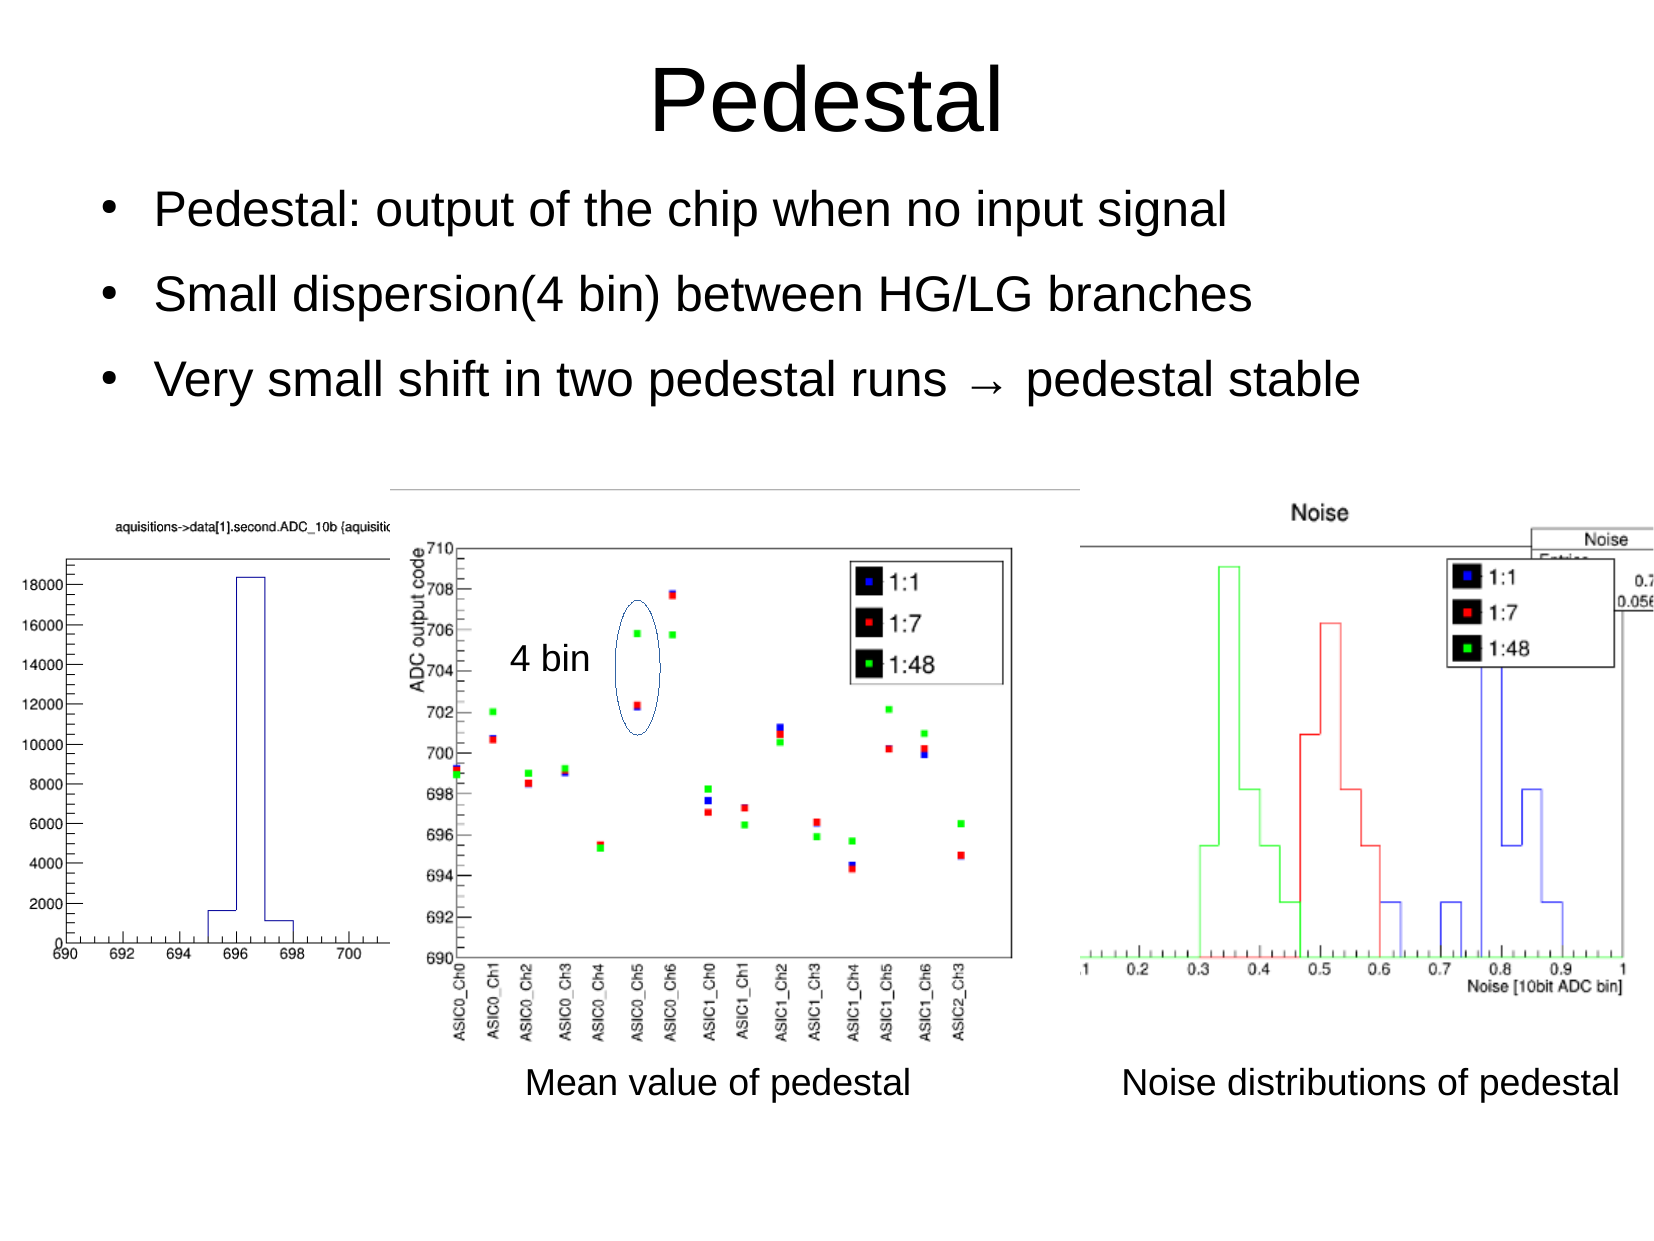

# Pedestal
Pedestal: output of the chip when no input signal
Small dispersion(4 bin) between HG/LG branches
Very small shift in two pedestal runs → pedestal stable
4 bin
Mean value of pedestal
Noise distributions of pedestal